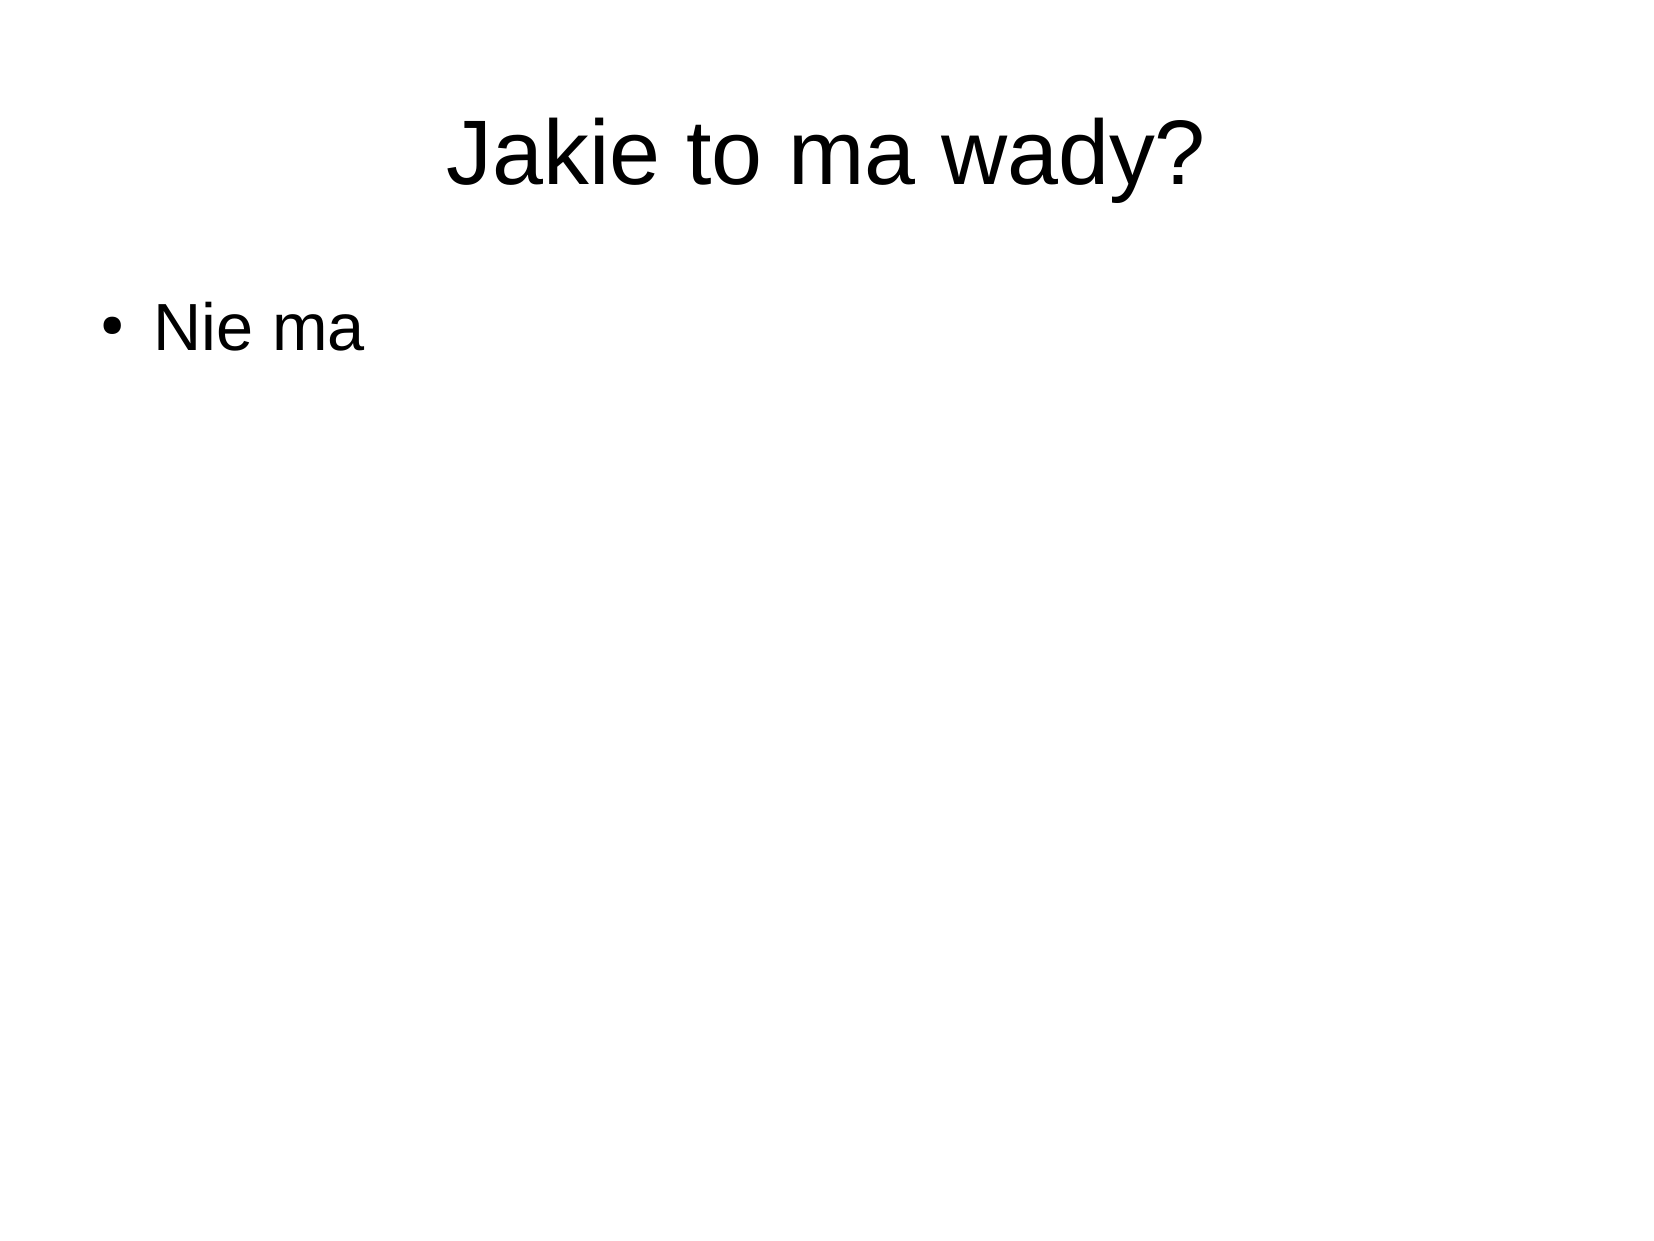

# Jakie to ma wady?
Nie ma